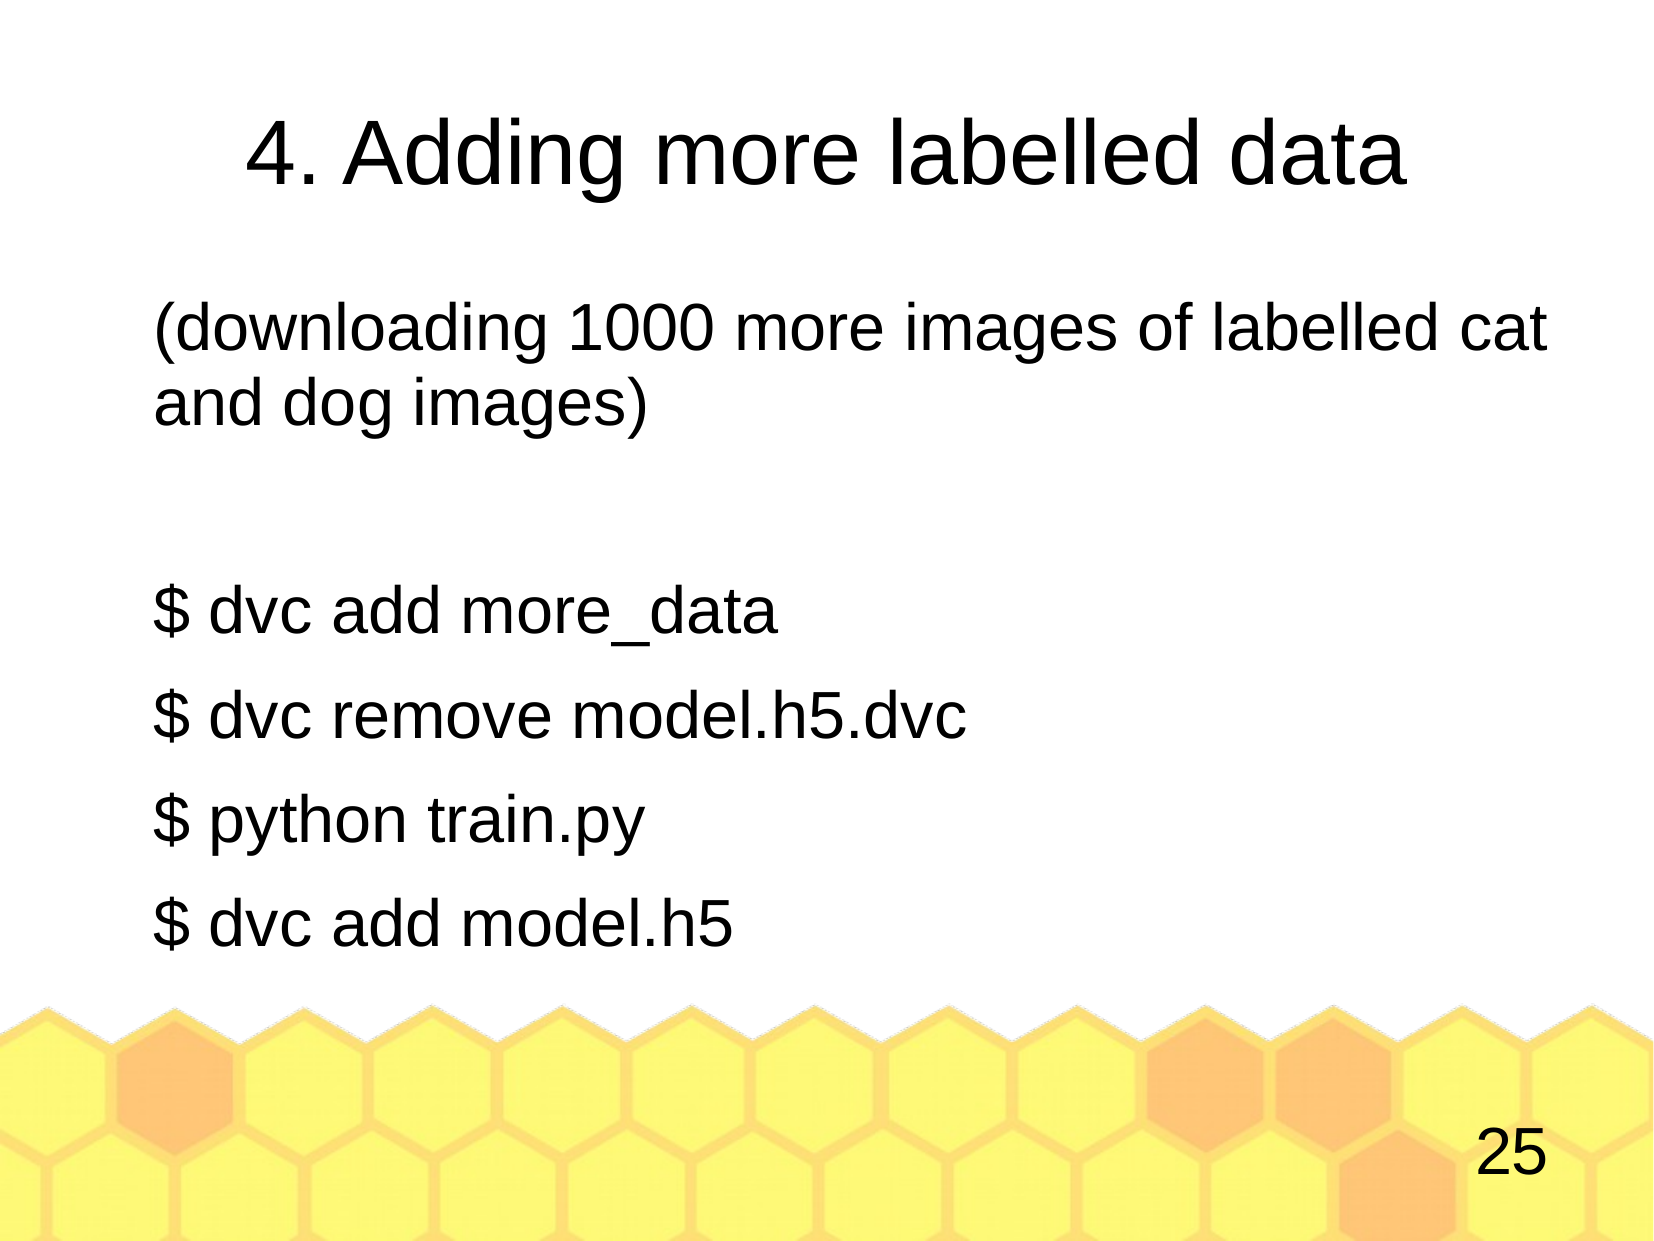

# 4. Adding more labelled data
(downloading 1000 more images of labelled cat and dog images)
$ dvc add more_data
$ dvc remove model.h5.dvc
$ python train.py
$ dvc add model.h5
25